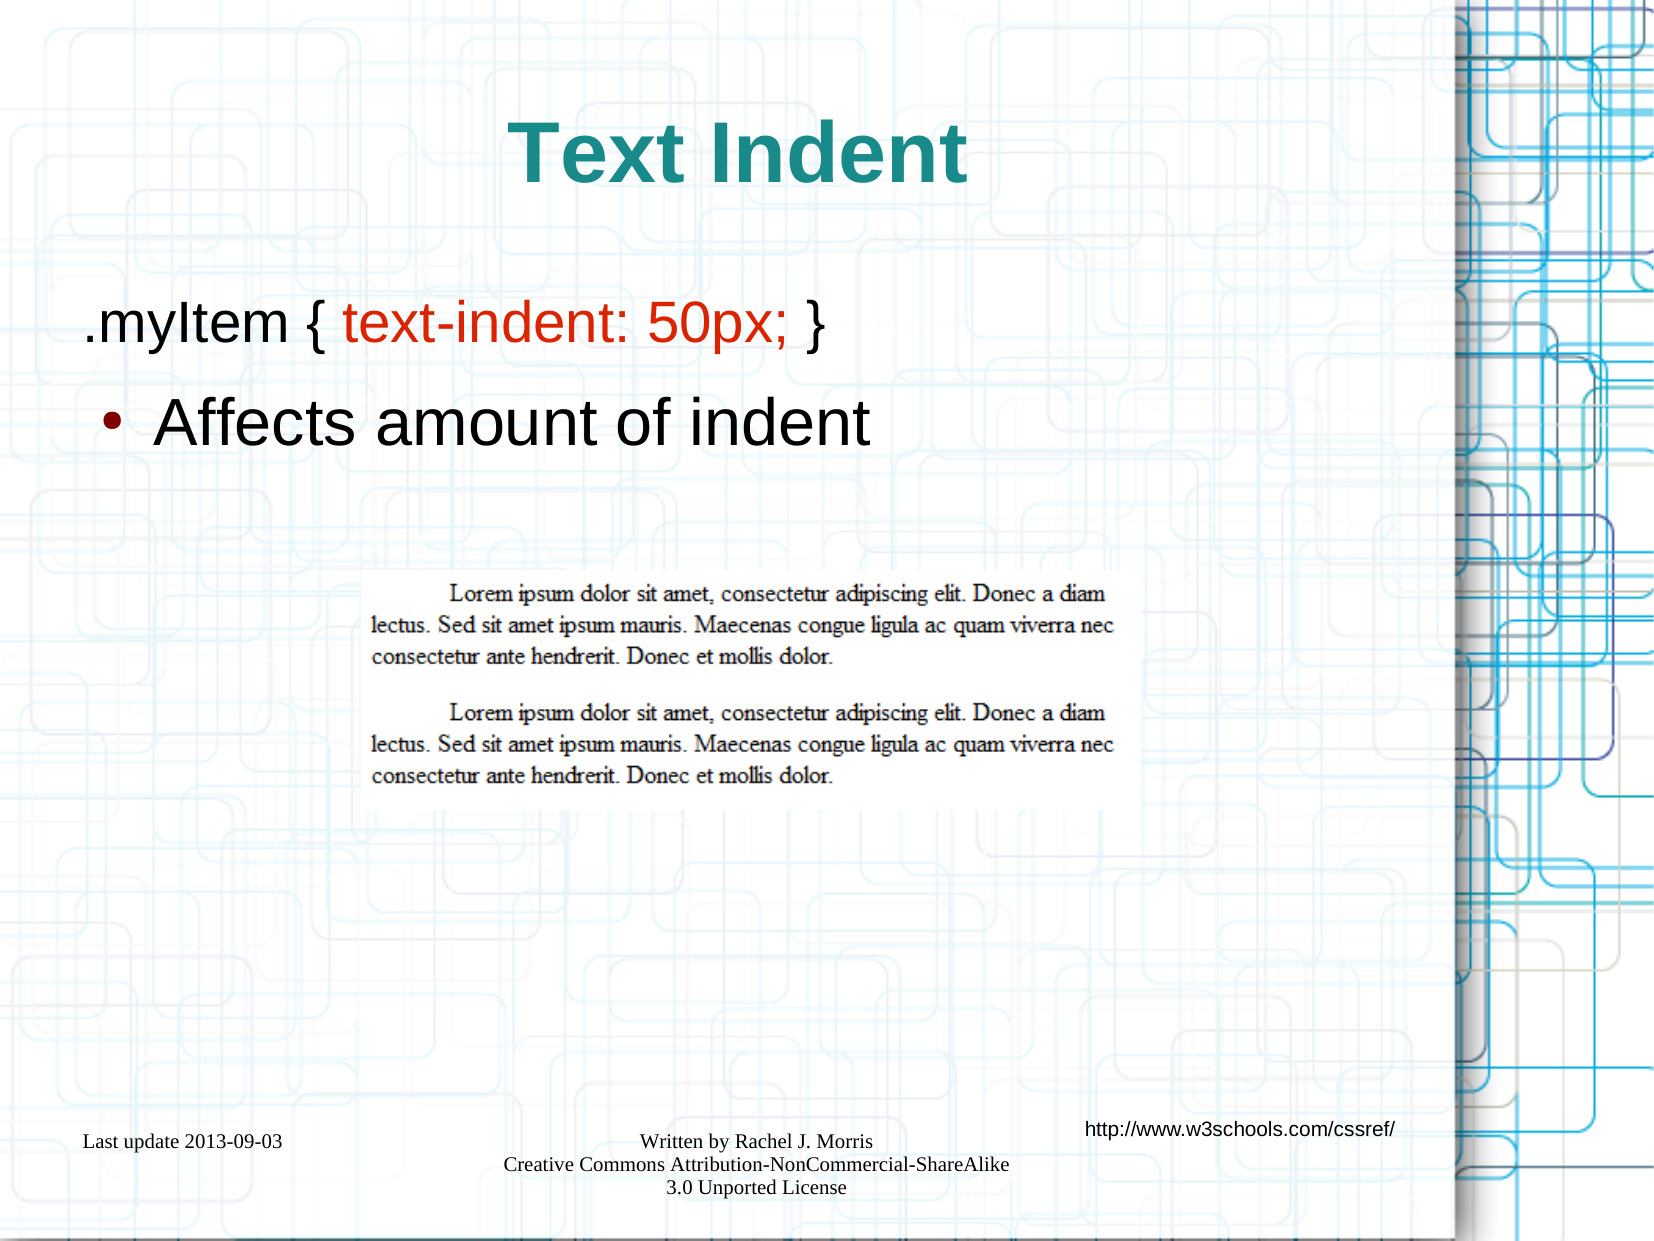

# Text Indent
.myItem { text-indent: 50px; }
Affects amount of indent
http://www.w3schools.com/cssref/